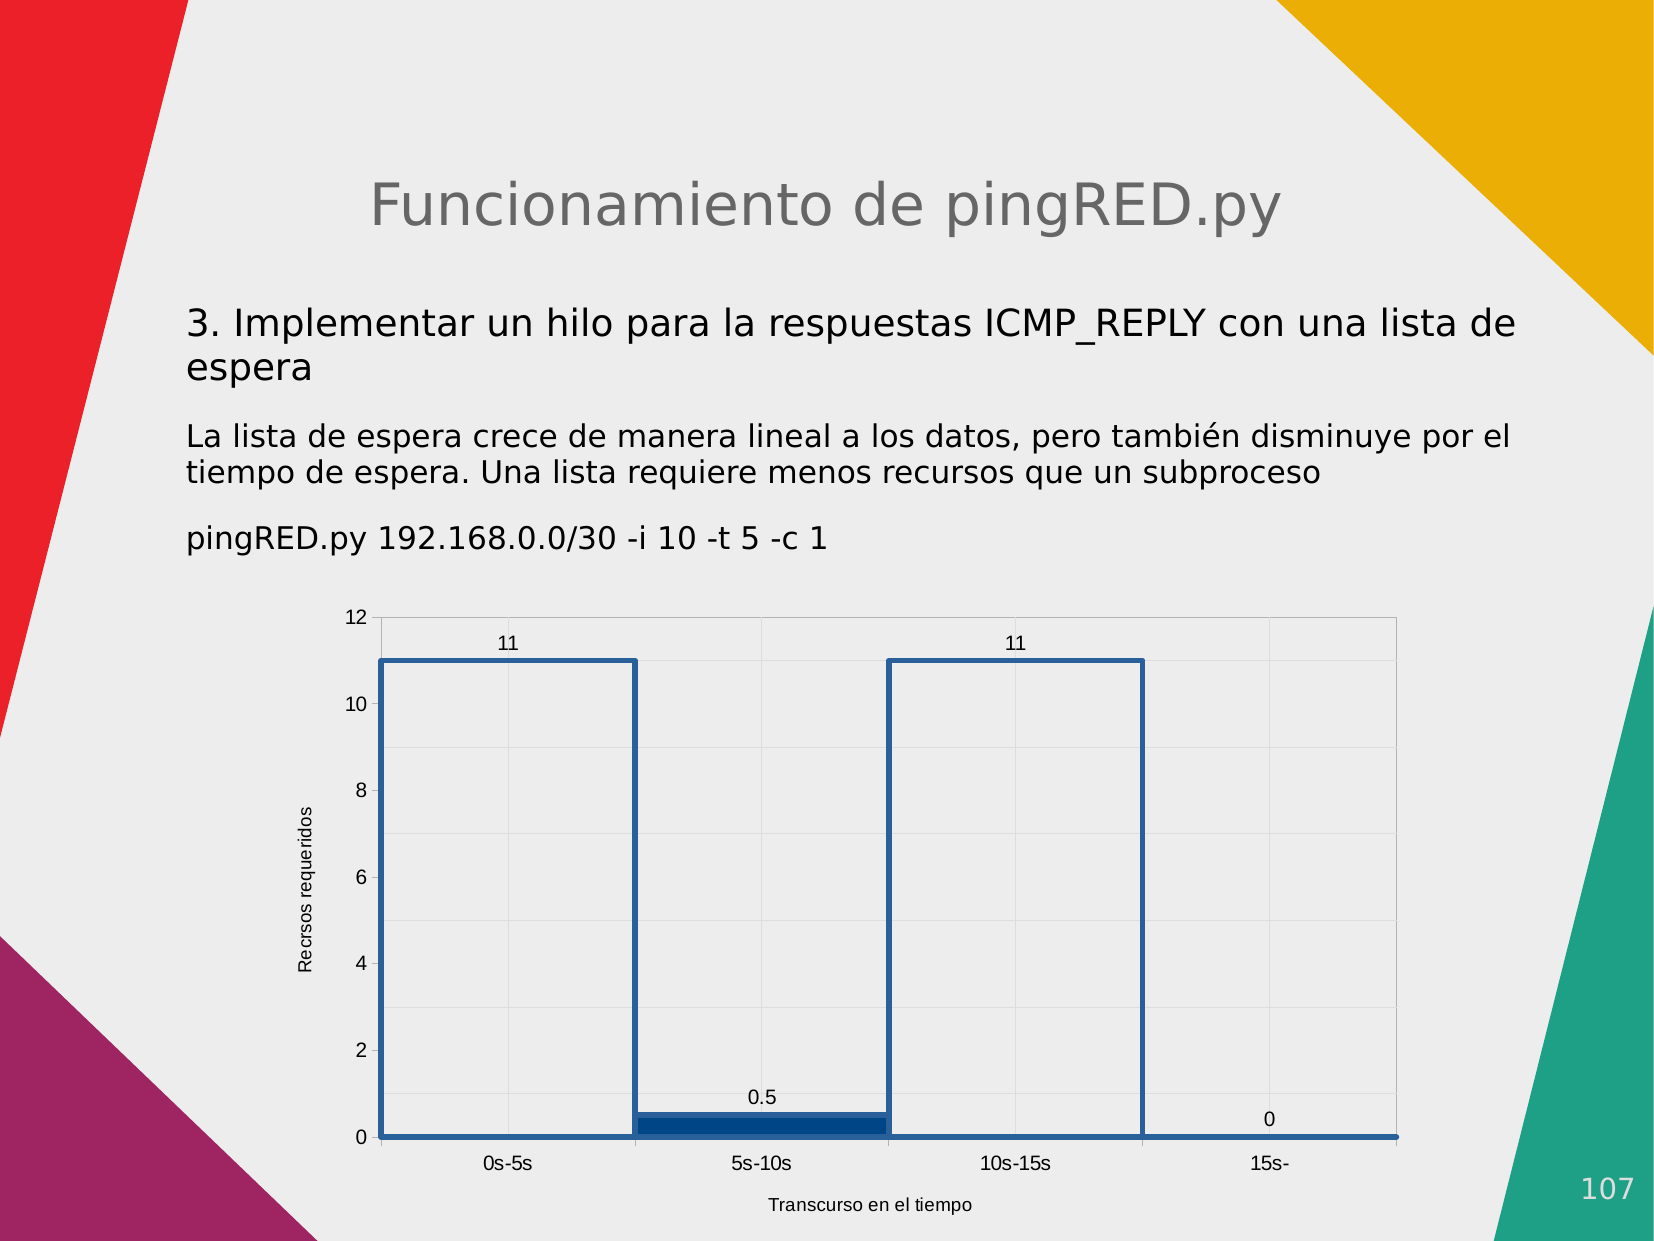

# Funcionamiento de pingRED.py
3. Implementar un hilo para la respuestas ICMP_REPLY con una lista de espera
La lista de espera crece de manera lineal a los datos, pero también disminuye por el tiempo de espera. Una lista requiere menos recursos que un subproceso
pingRED.py 192.168.0.0/30 -i 10 -t 5 -c 1
### Chart
| Category | |
|---|---|
| 0s-5s | 11.0 |
| 5s-10s | 0.5 |
| 10s-15s | 11.0 |
| 15s- | 0.0 |107